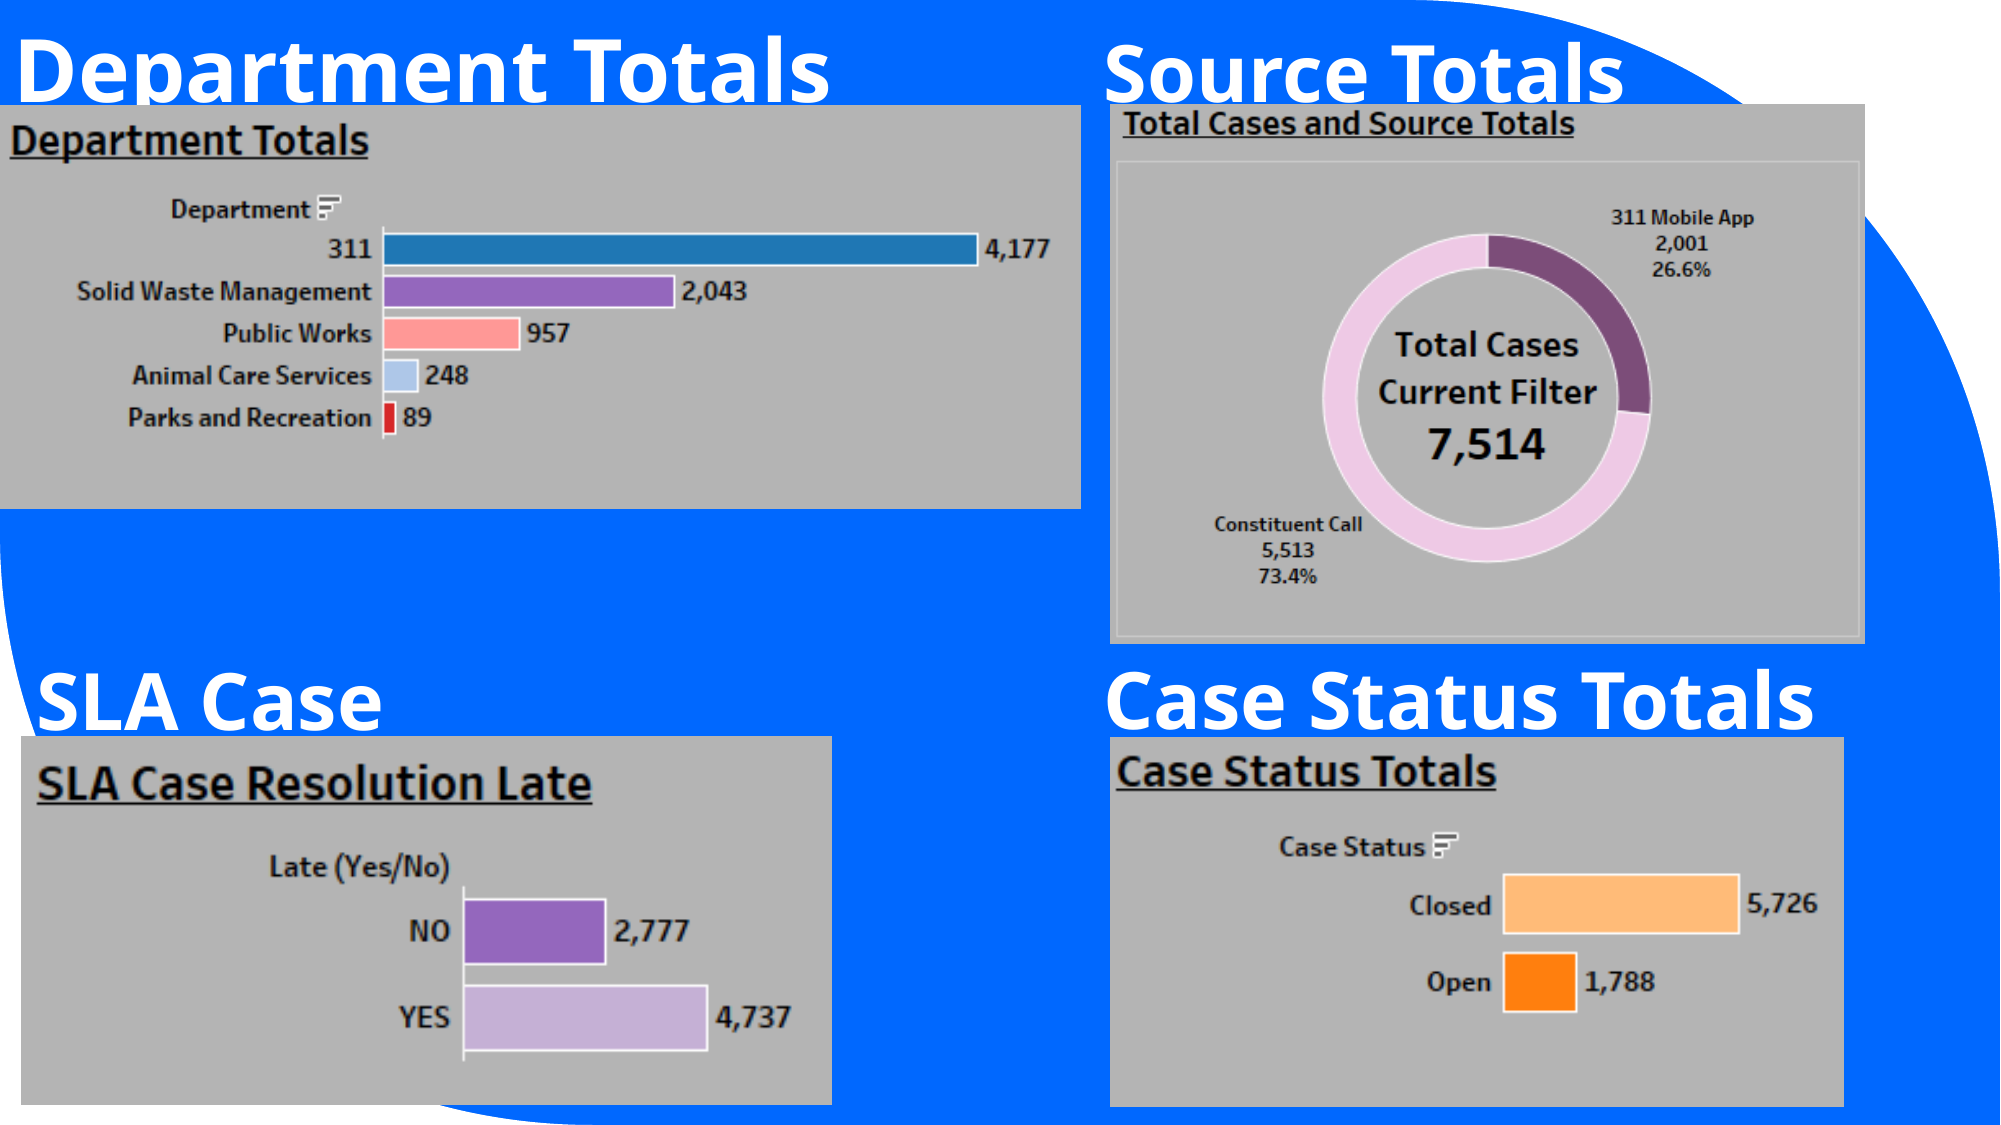

# Department Totals
 Source Totals
 Case Status Totals
SLA Case Resolution​​